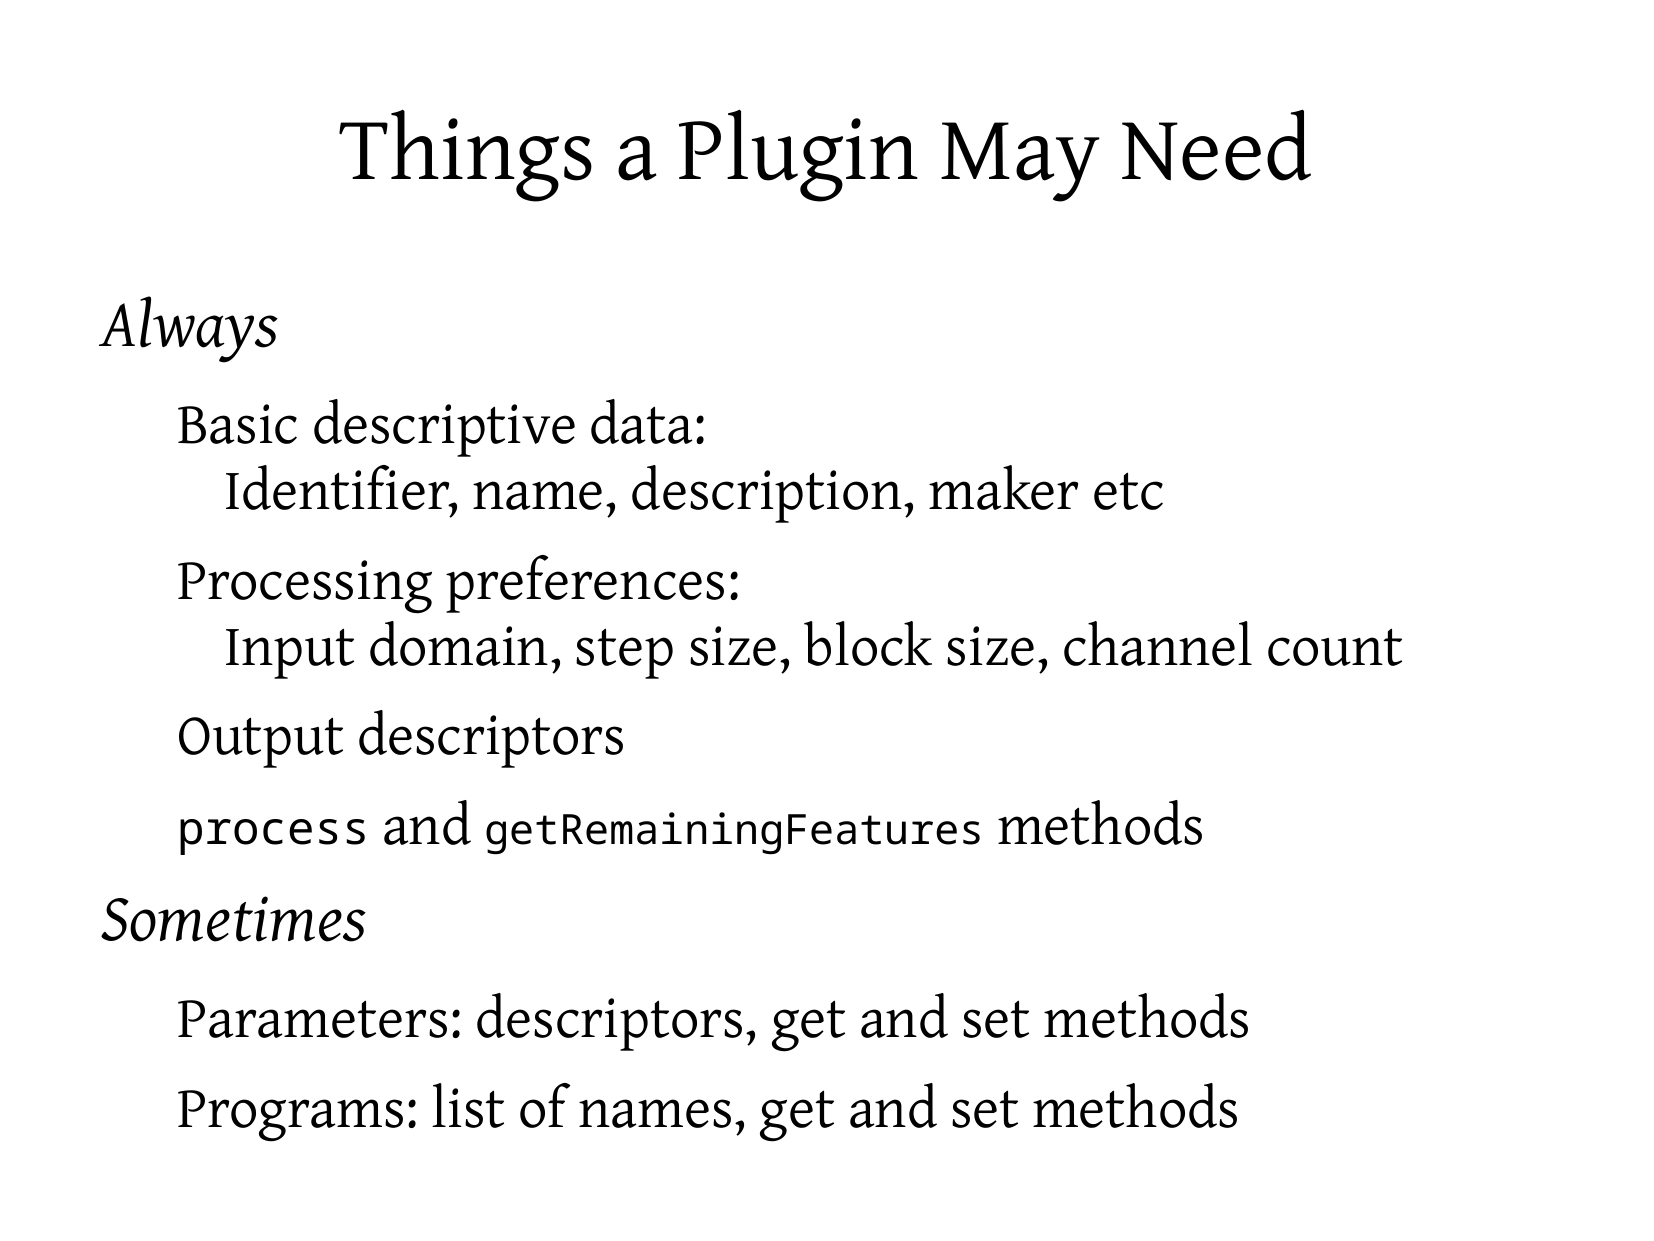

# Things a Plugin May Need
Always
Basic descriptive data:
Identifier, name, description, maker etc
Processing preferences:
Input domain, step size, block size, channel count
Output descriptors
process and getRemainingFeatures methods
Sometimes
Parameters: descriptors, get and set methods
Programs: list of names, get and set methods